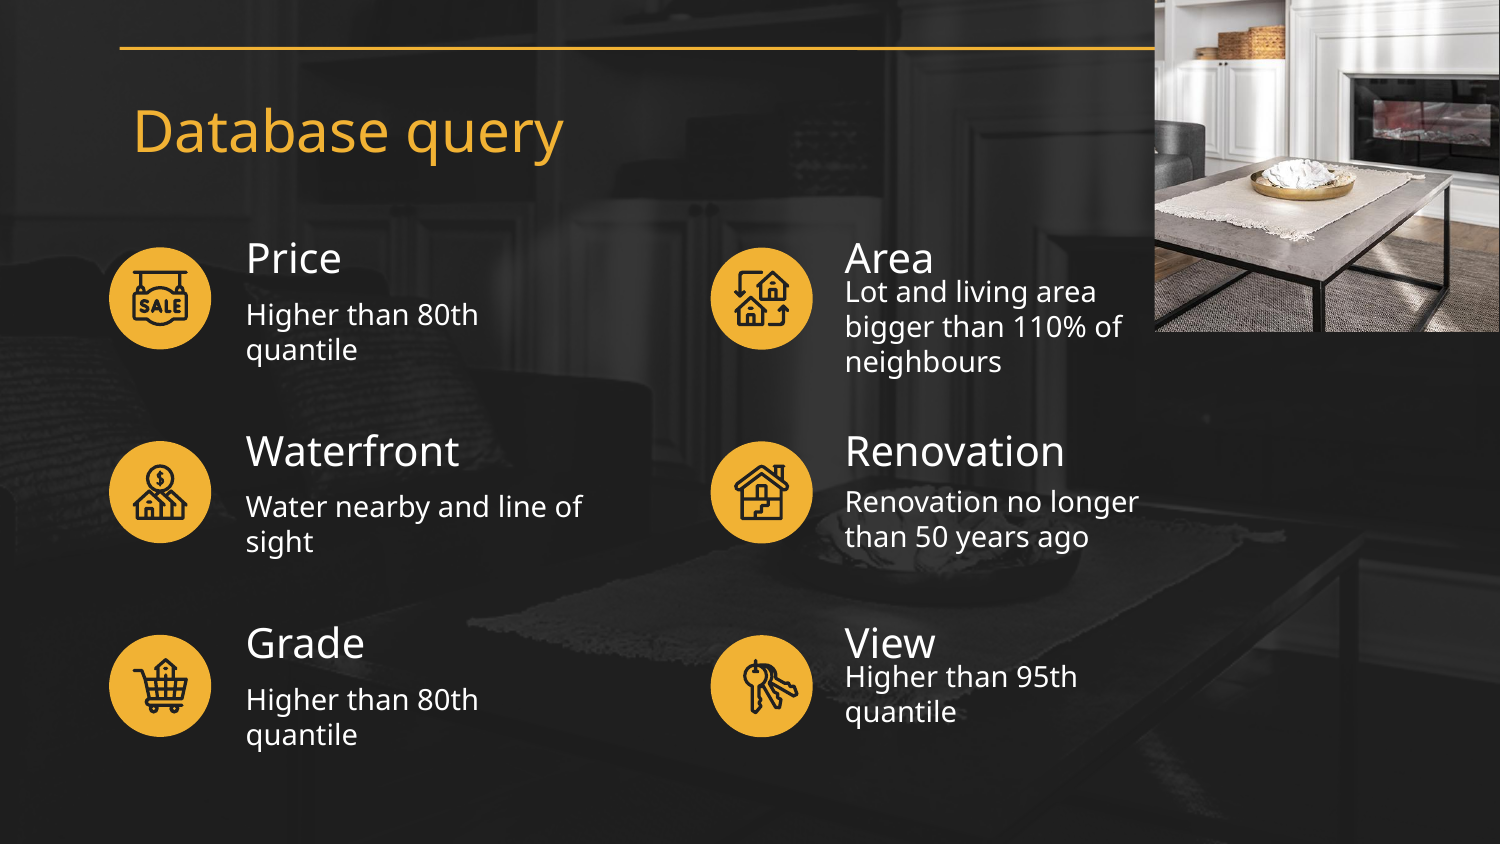

Database query
Price
Area
Higher than 80th quantile
Lot and living area bigger than 110% of neighbours
Waterfront
Renovation
# Water nearby and line of sight
Renovation no longer than 50 years ago
Grade
View
Higher than 80th quantile
Higher than 95th quantile